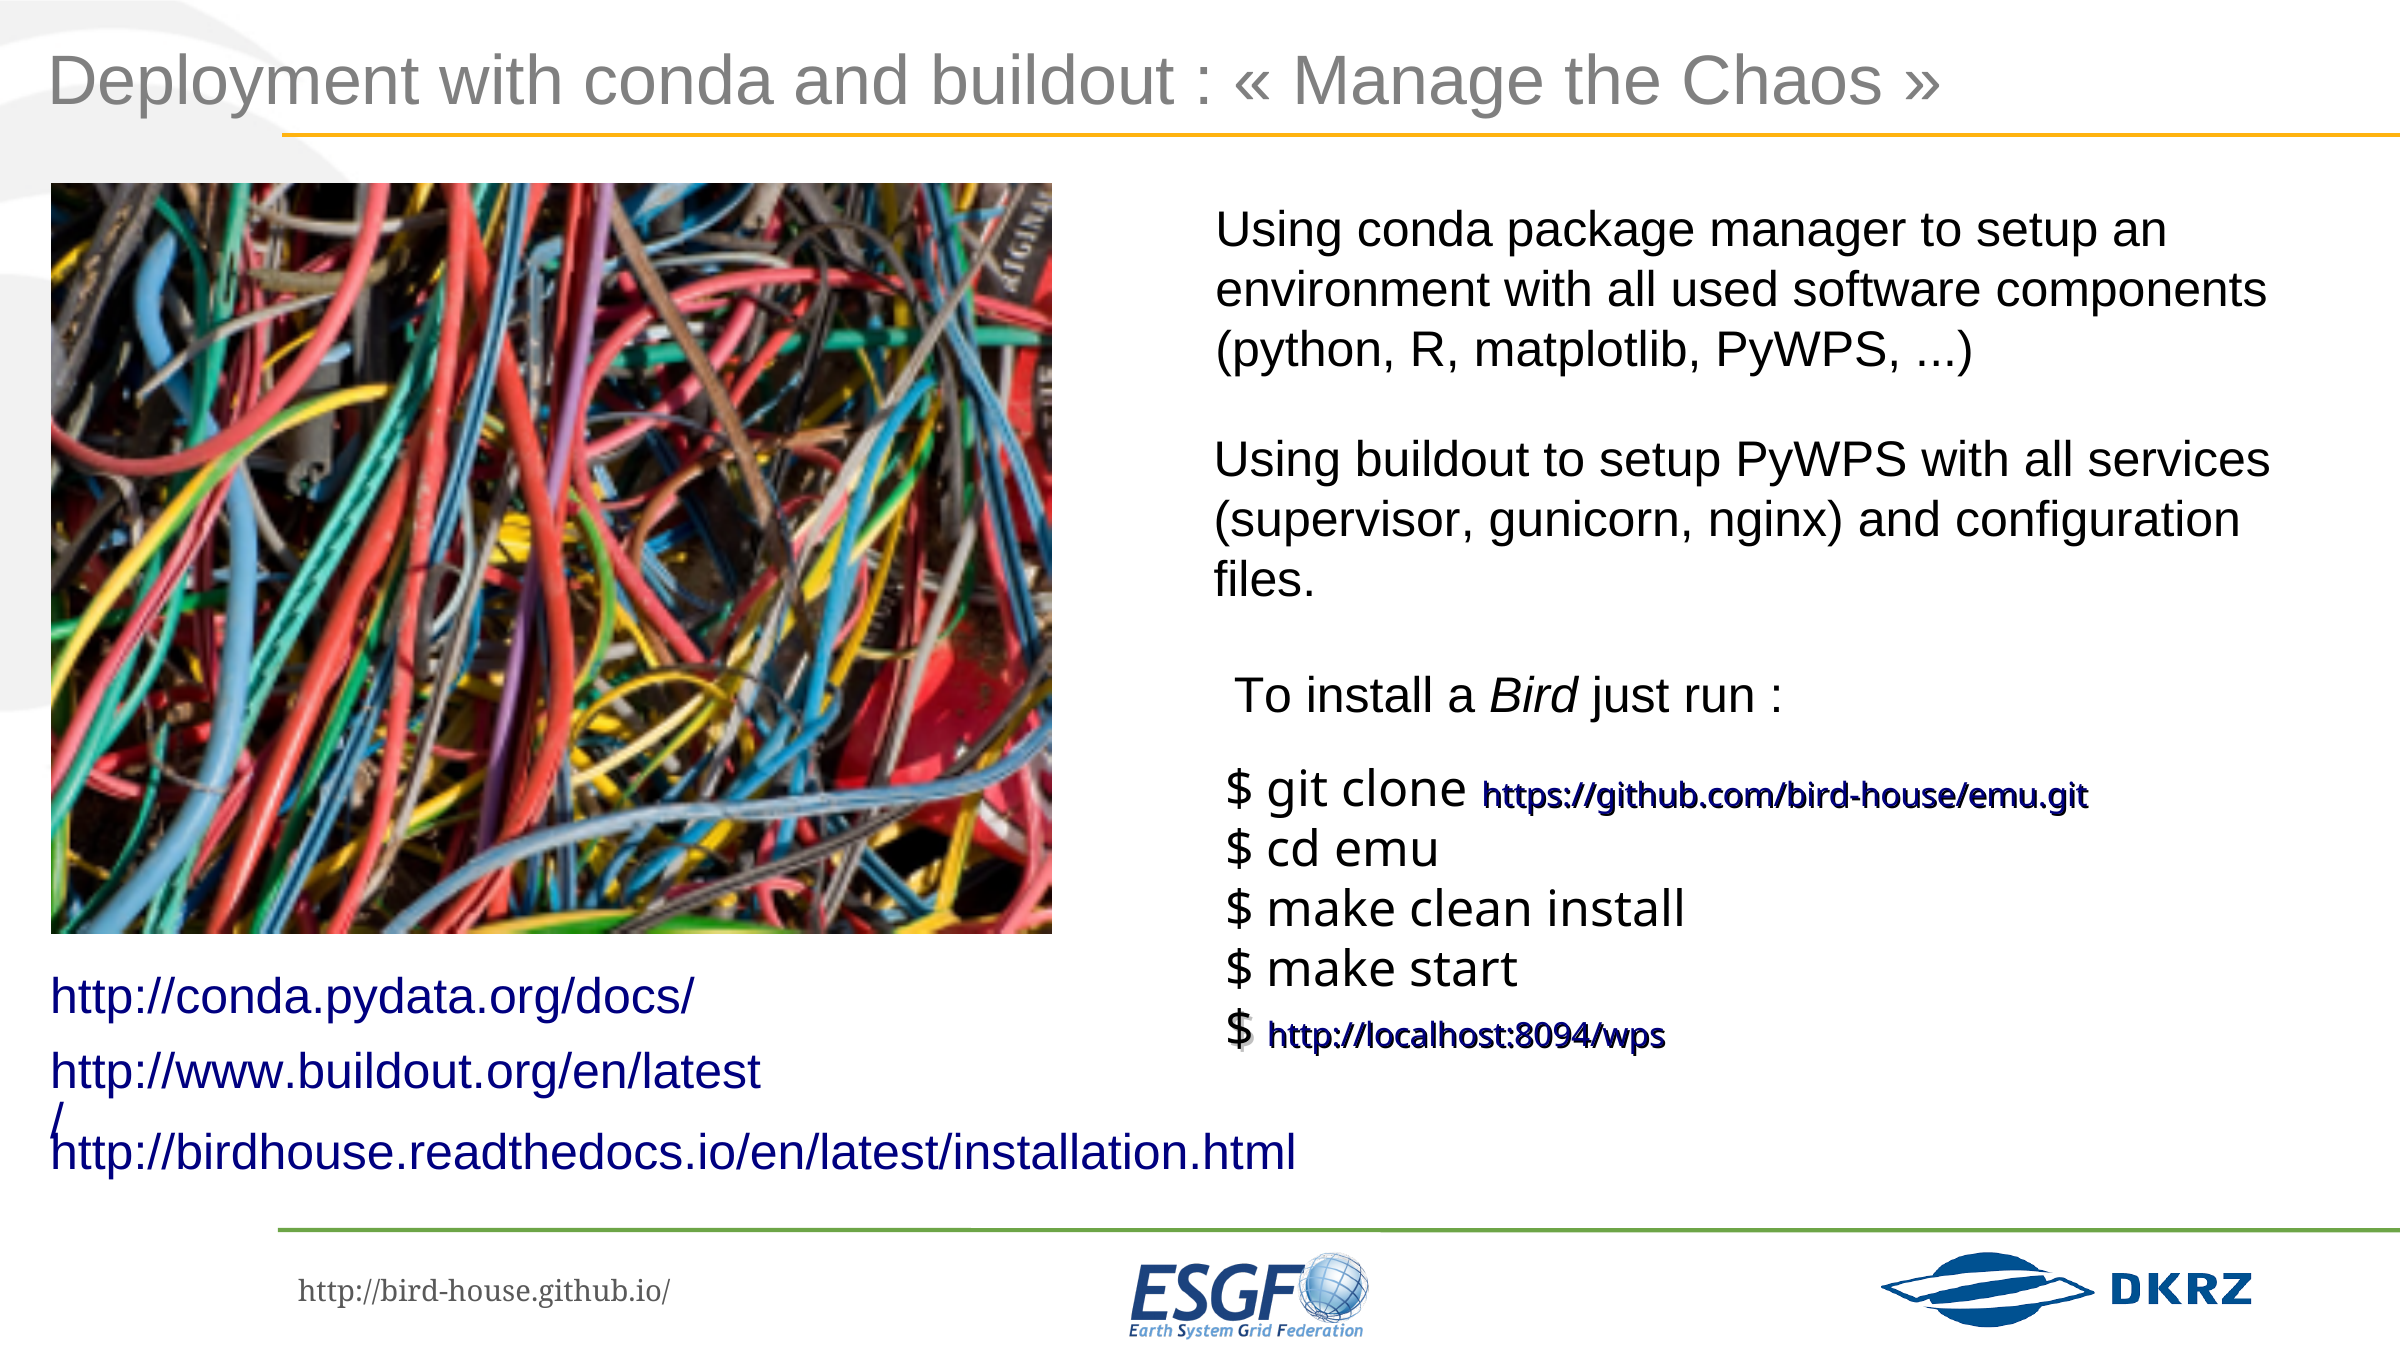

Deployment with conda and buildout : « Manage the Chaos »
Using conda package manager to setup an
environment with all used software components
(python, R, matplotlib, PyWPS, ...)
Using buildout to setup PyWPS with all services
(supervisor, gunicorn, nginx) and configuration
files.
To install a Bird just run :
$ git clone https://github.com/bird-house/emu.git
$ cd emu
$ make clean install
$ make start
$ http://localhost:8094/wps
http://conda.pydata.org/docs/
http://www.buildout.org/en/latest/
http://birdhouse.readthedocs.io/en/latest/installation.html